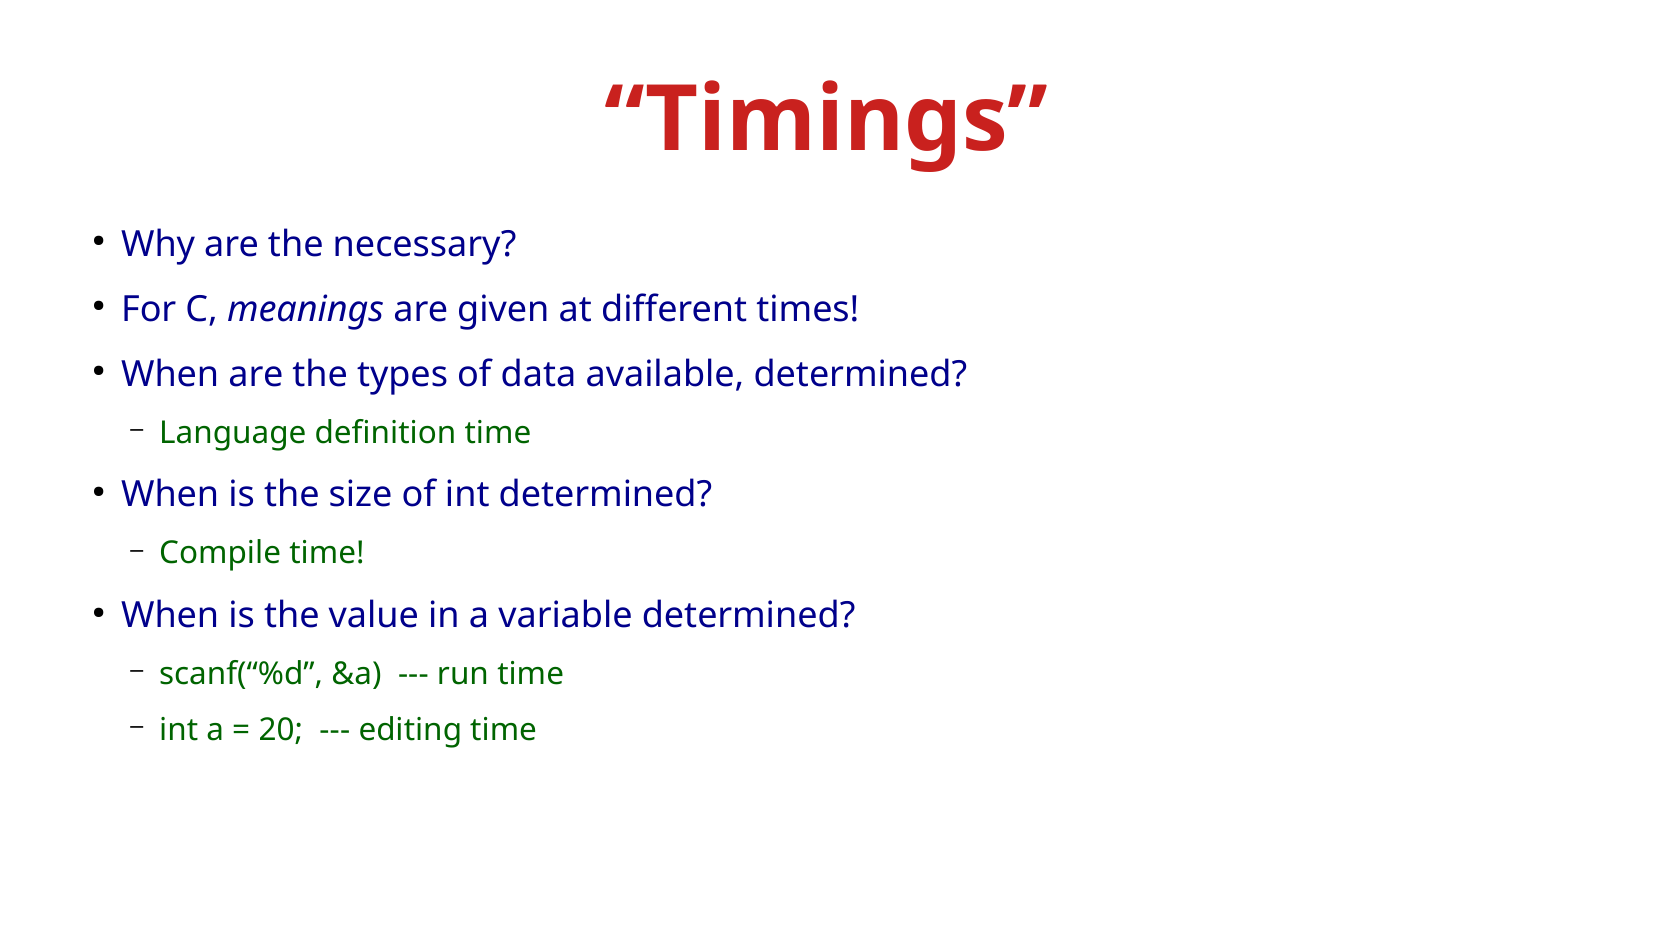

# “Timings”
Why are the necessary?
For C, meanings are given at different times!
When are the types of data available, determined?
Language definition time
When is the size of int determined?
Compile time!
When is the value in a variable determined?
scanf(“%d”, &a) --- run time
int a = 20; --- editing time